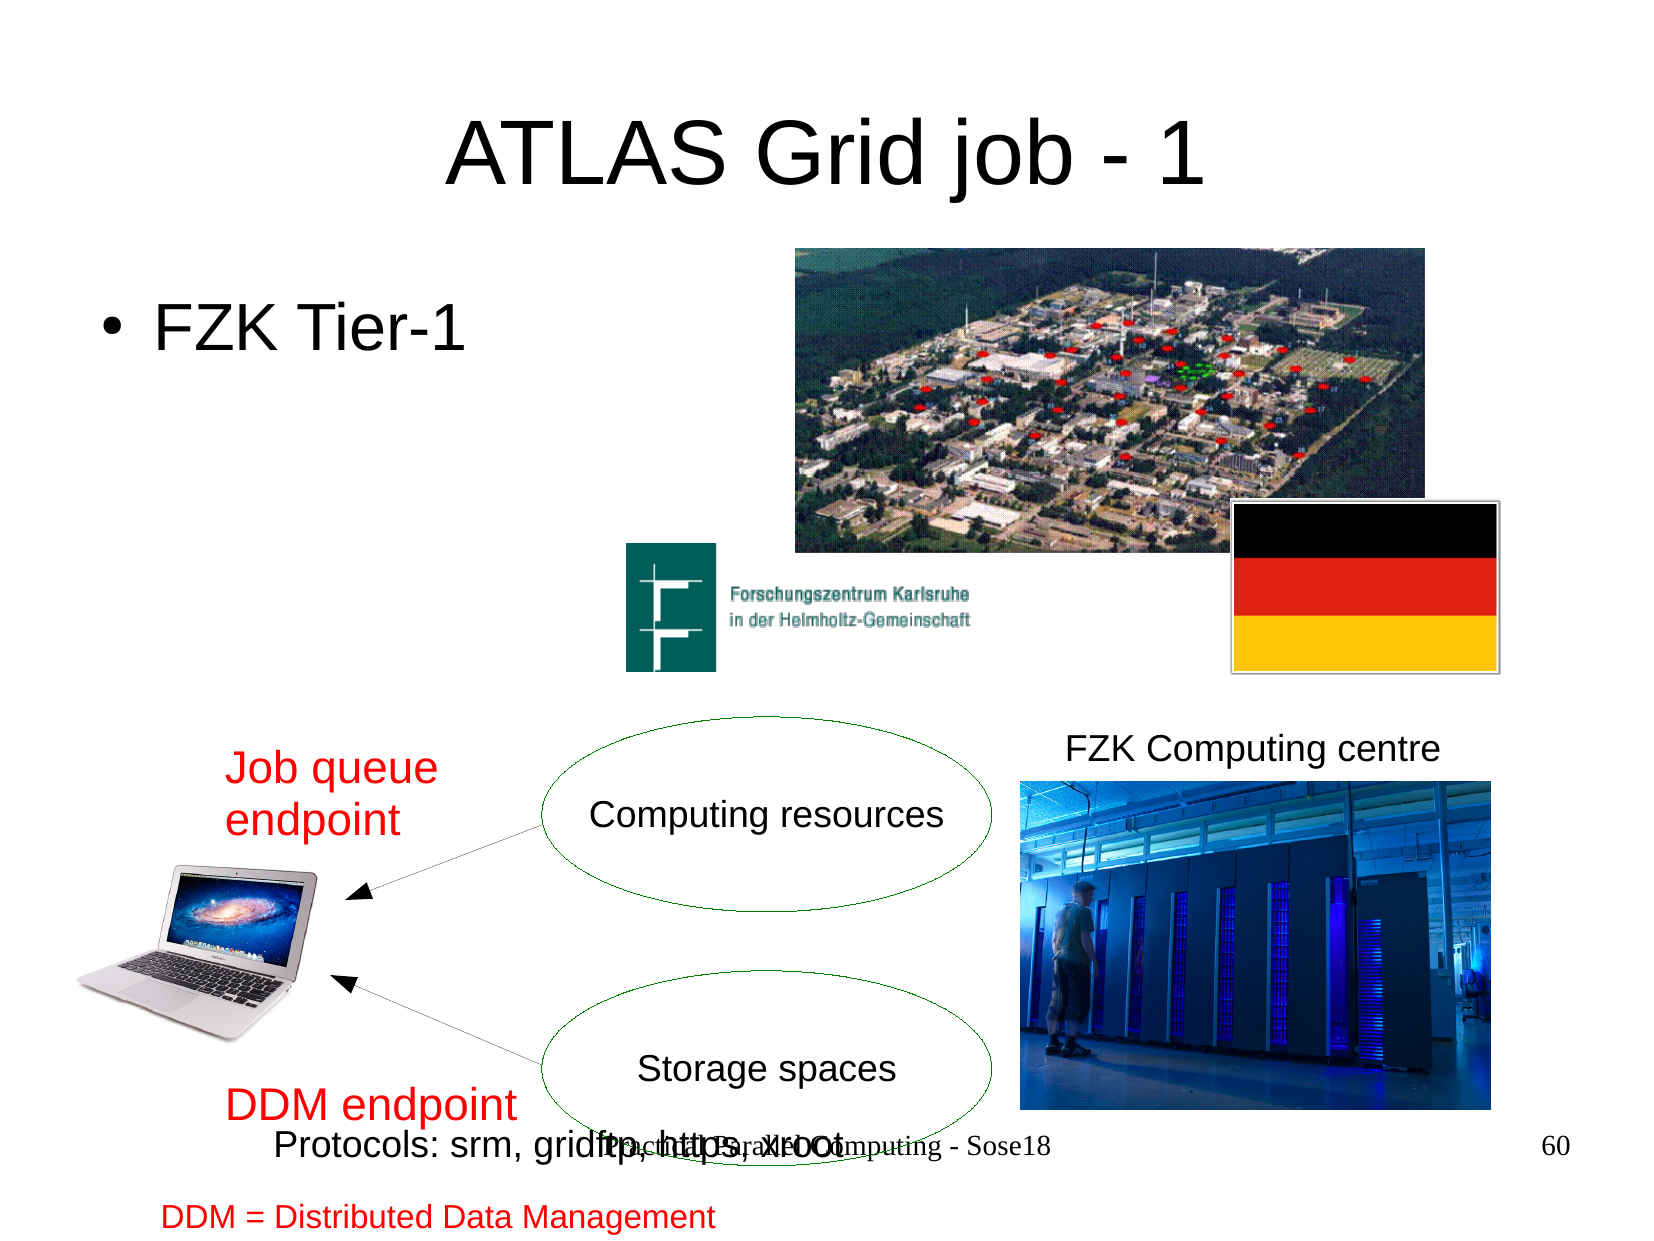

ATLAS Grid job - 1
# FZK Tier-1
Computing resources
FZK Computing centre
Job queue endpoint
Storage spaces
DDM endpoint
Protocols: srm, gridftp, https, xroot
Practical Parallel Computing - Sose18
60
DDM = Distributed Data Management